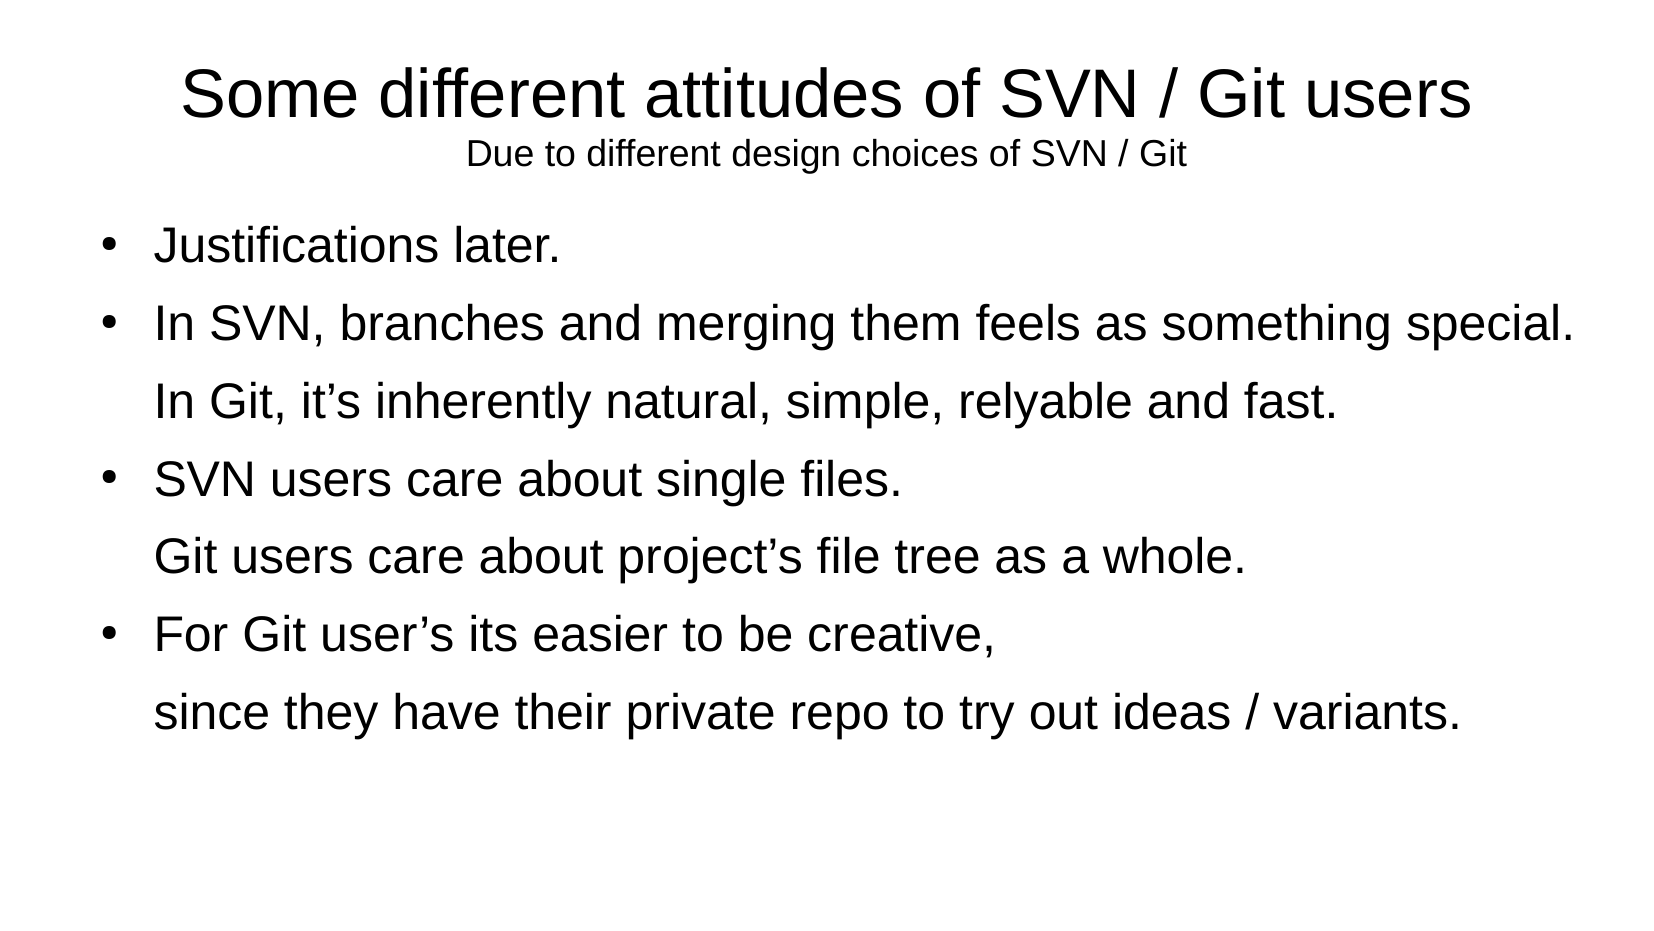

# Some different attitudes of SVN / Git users Due to different design choices of SVN / Git
Justifications later.
In SVN, branches and merging them feels as something special.
In Git, it’s inherently natural, simple, relyable and fast.
SVN users care about single files.
Git users care about project’s file tree as a whole.
For Git user’s its easier to be creative,
since they have their private repo to try out ideas / variants.